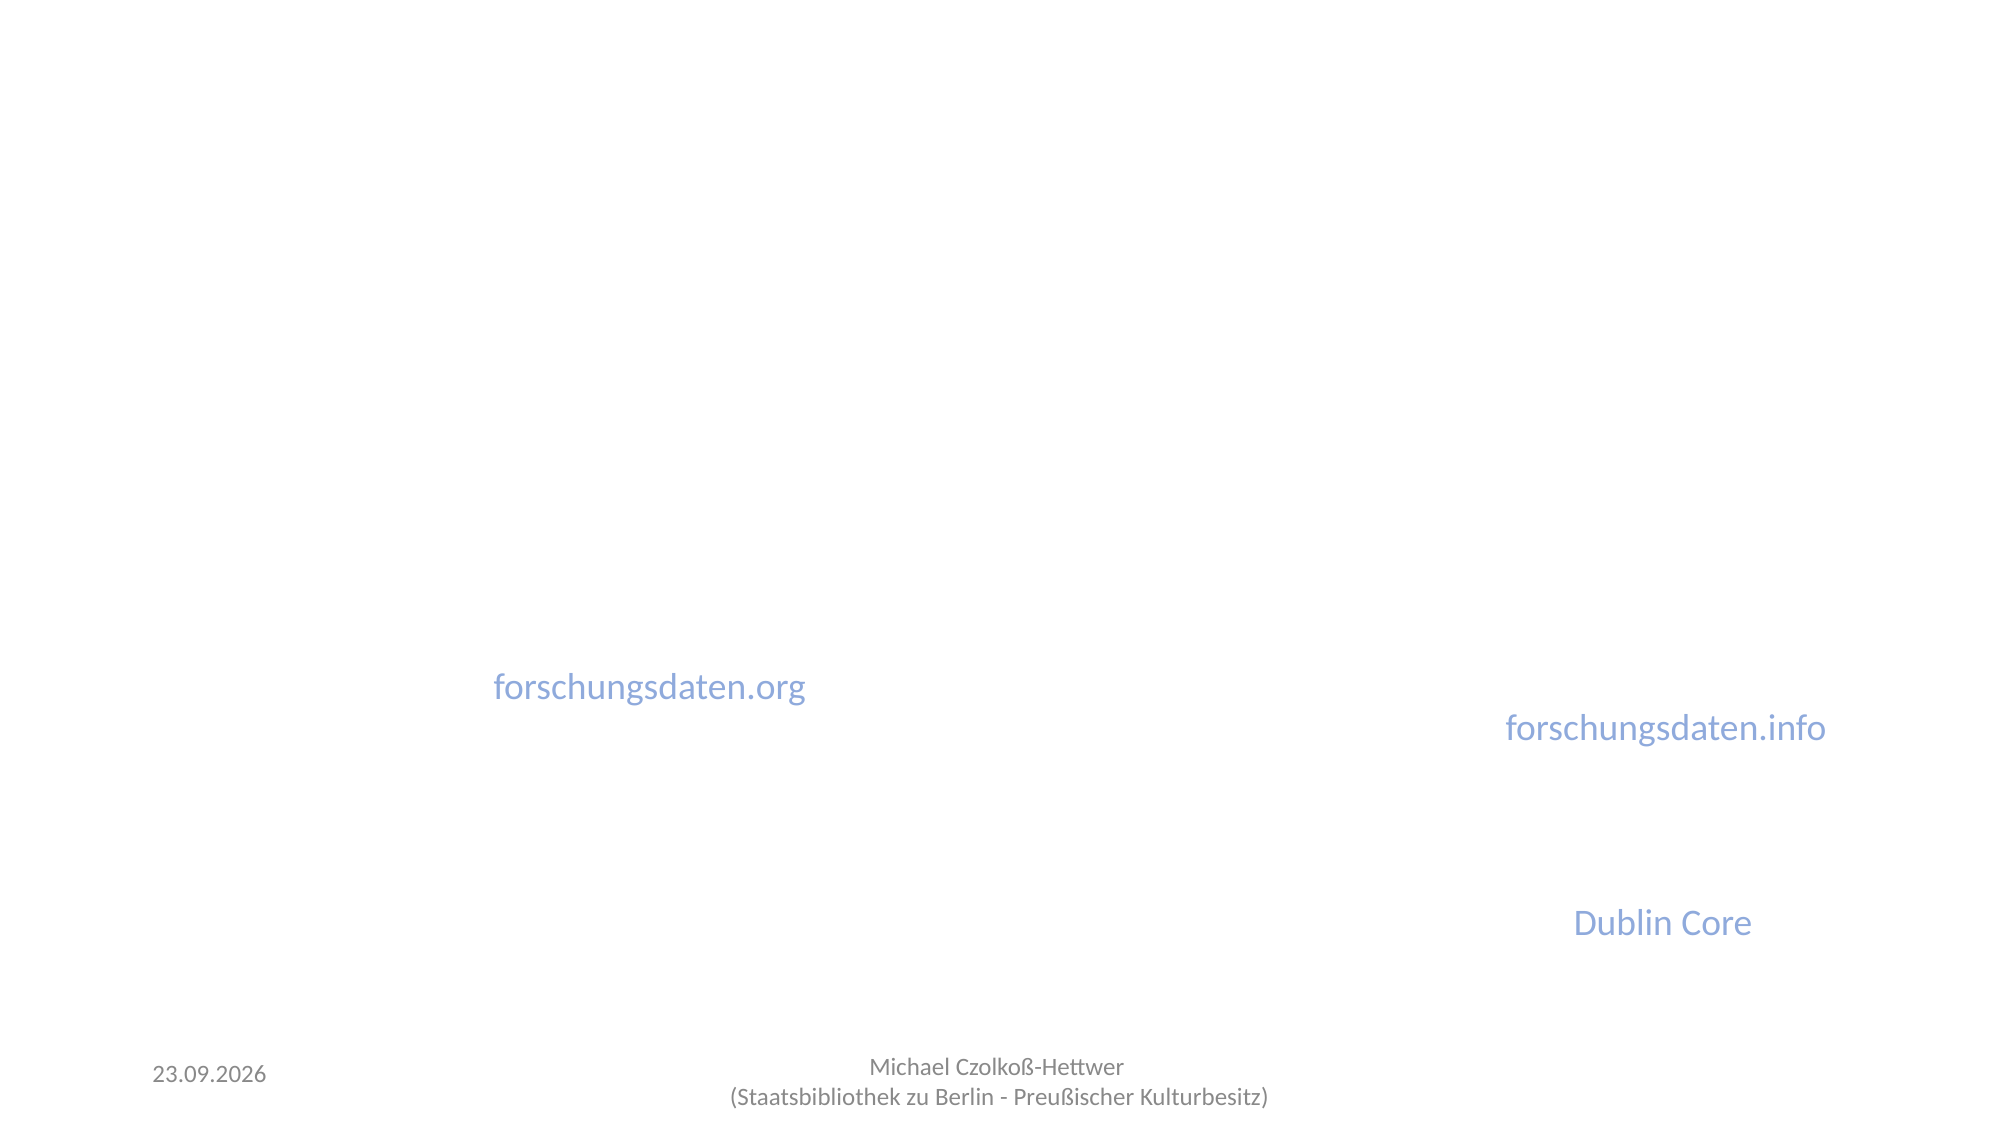

# III. Basiswissen – Metadaten
A) Metadaten
„Metadaten bezeichnen alle zusätzlichen Informationen, die zur Interpretation der eigentlichen Daten, z.B. Forschungsdaten notwendig oder sinnvoll sind und die eine (automatische) Verarbeitung der Forschungsdaten durch technische Systeme ermöglichen. Metadaten werden daher oft als 'Daten über Daten' bezeichnet und dienen dazu, die unterschiedlichen Informationen zu digitalen Objekten zu kategorisieren und zu charakterisieren: Technische Metadaten beinhalten z.B. Angaben zu Datenvolumen und Datenformat und sind für eine nachhaltige Datenspeicherung von zentraler Bedeutung. Deskriptive Metadaten (…) geben Auskunft über die in digitalen Objekten enthaltenen (…) Informationen und entscheiden damit über deren Auffindbarkeit, Referenzierung und Nachnutzbarkeit. (…).“
(Zitat aus: forschungsdaten.org; siehe auch den Beitrag „Metadaten und Metadatenstandards“ auf forschungsdaten.info)
In dem verlinkten Beitrag auf forschungsdaten.info wird zw. „bibliographischen bzw. administrativen“ Metadaten sowie „inhaltsbeschreibenden bzw. fachlichen Metadaten“ unterschieden
Metadaten müssen nach Standards erfasst werden → für das DARIAH-Repositorium ist der Dublin Core(Simple Standard) wichtig
Michael Czolkoß-Hettwer
(Staatsbibliothek zu Berlin - Preußischer Kulturbesitz)